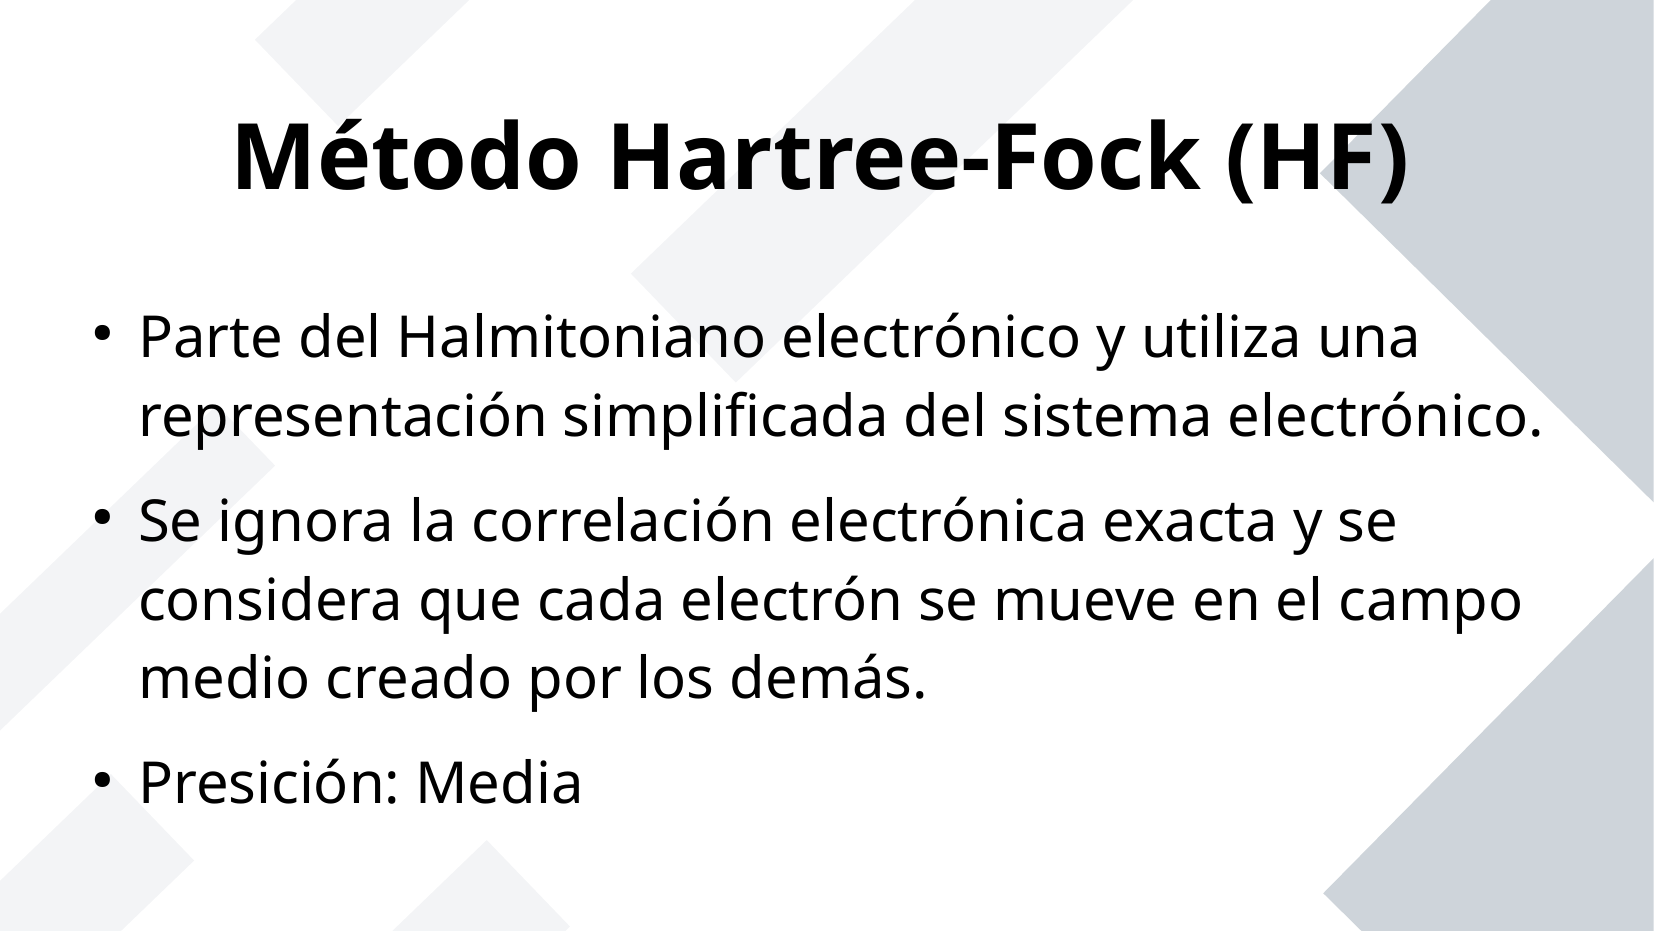

# Método Hartree-Fock (HF)
Parte del Halmitoniano electrónico y utiliza una representación simplificada del sistema electrónico.
Se ignora la correlación electrónica exacta y se considera que cada electrón se mueve en el campo medio creado por los demás.
Presición: Media